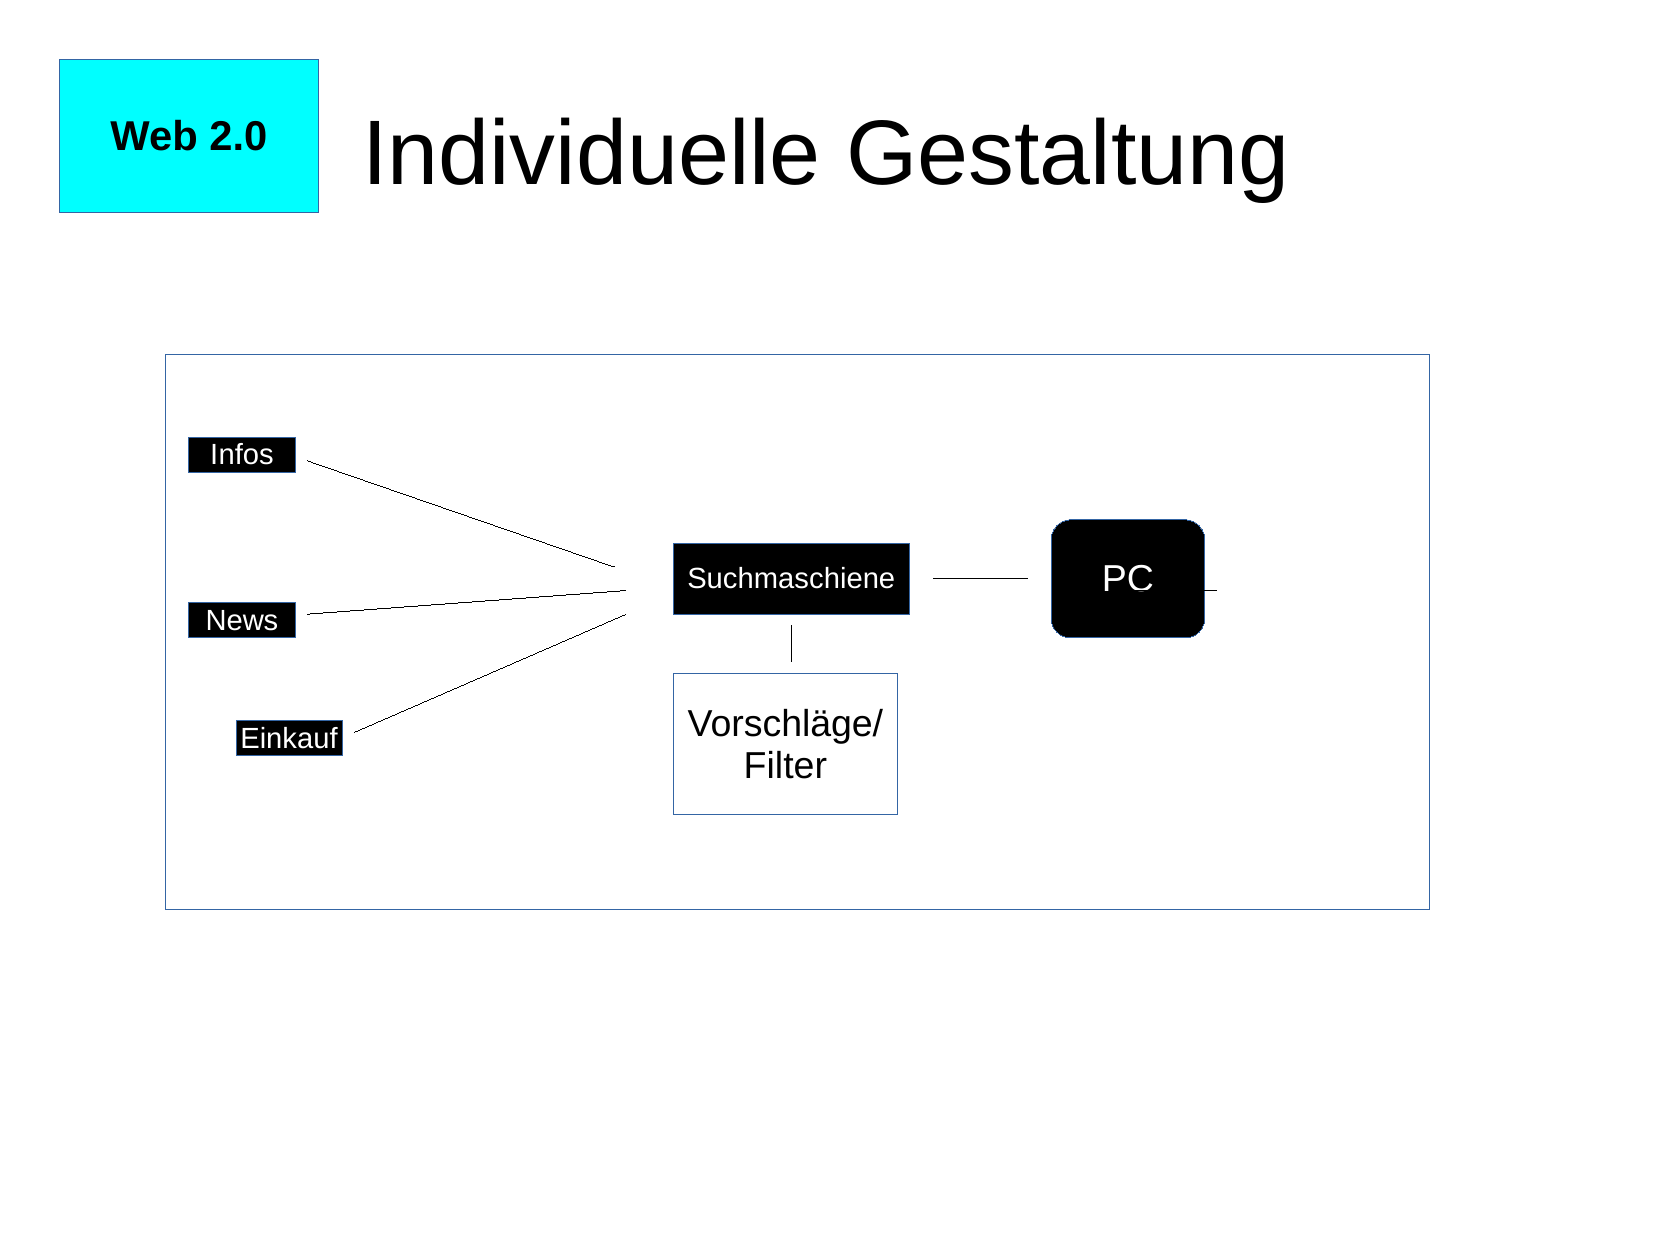

# Individuelle Gestaltung
Web 2.0
Infos
PC
Suchmaschiene
News
Vorschläge/
Filter
Einkauf